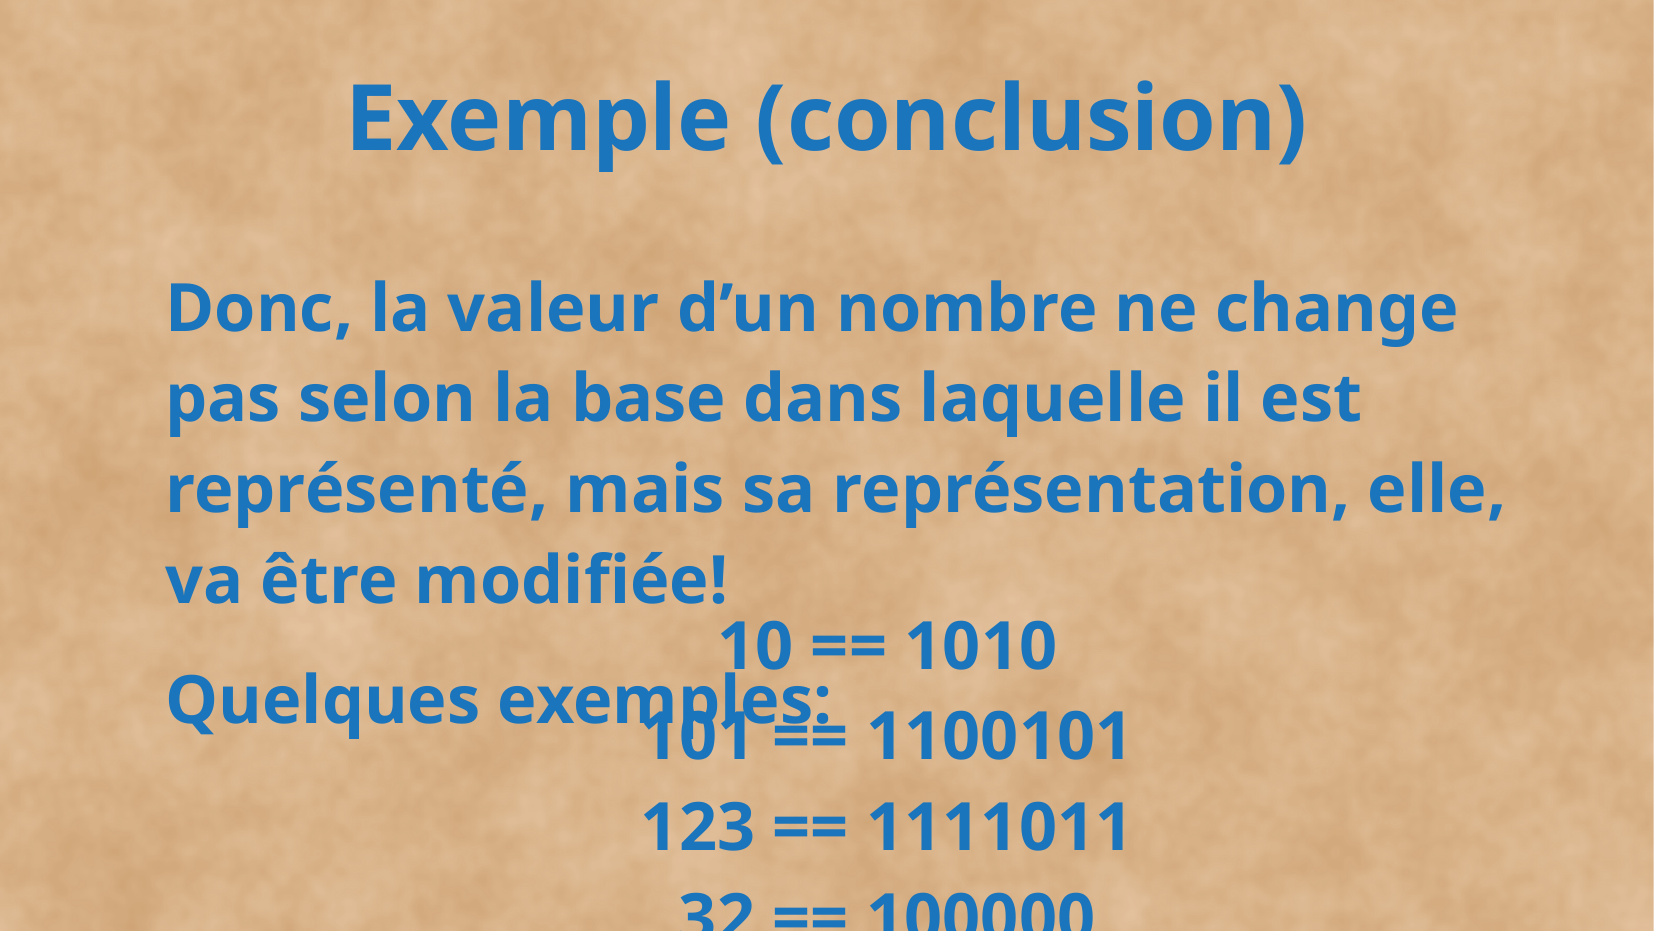

# Exemple (conclusion)
Donc, la valeur d’un nombre ne change pas selon la base dans laquelle il est représenté, mais sa représentation, elle, va être modifiée!
Quelques exemples:
10 == 1010
101 == 1100101
123 == 1111011
32 == 100000